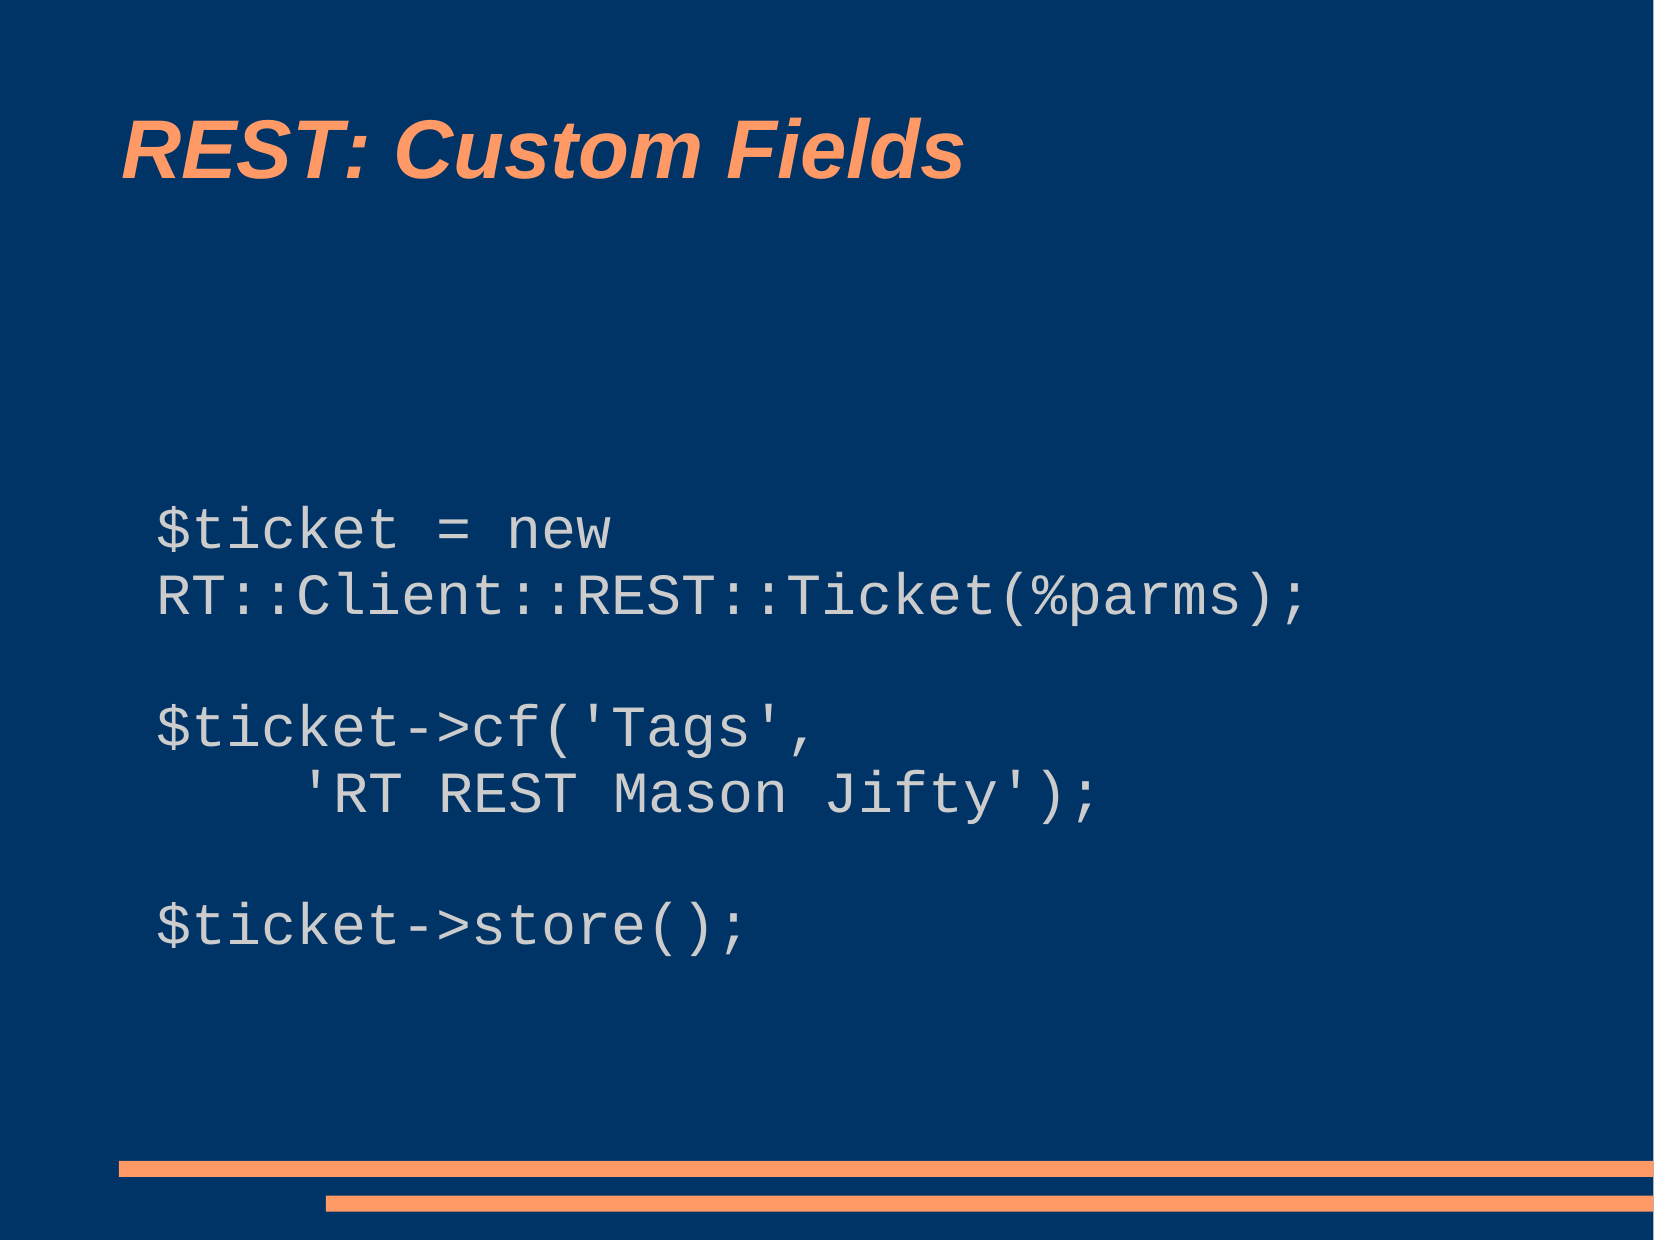

# REST: Custom Fields
$ticket = new 			RT::Client::REST::Ticket(%parms);
$ticket->cf('Tags',
'RT REST Mason Jifty');
$ticket->store();